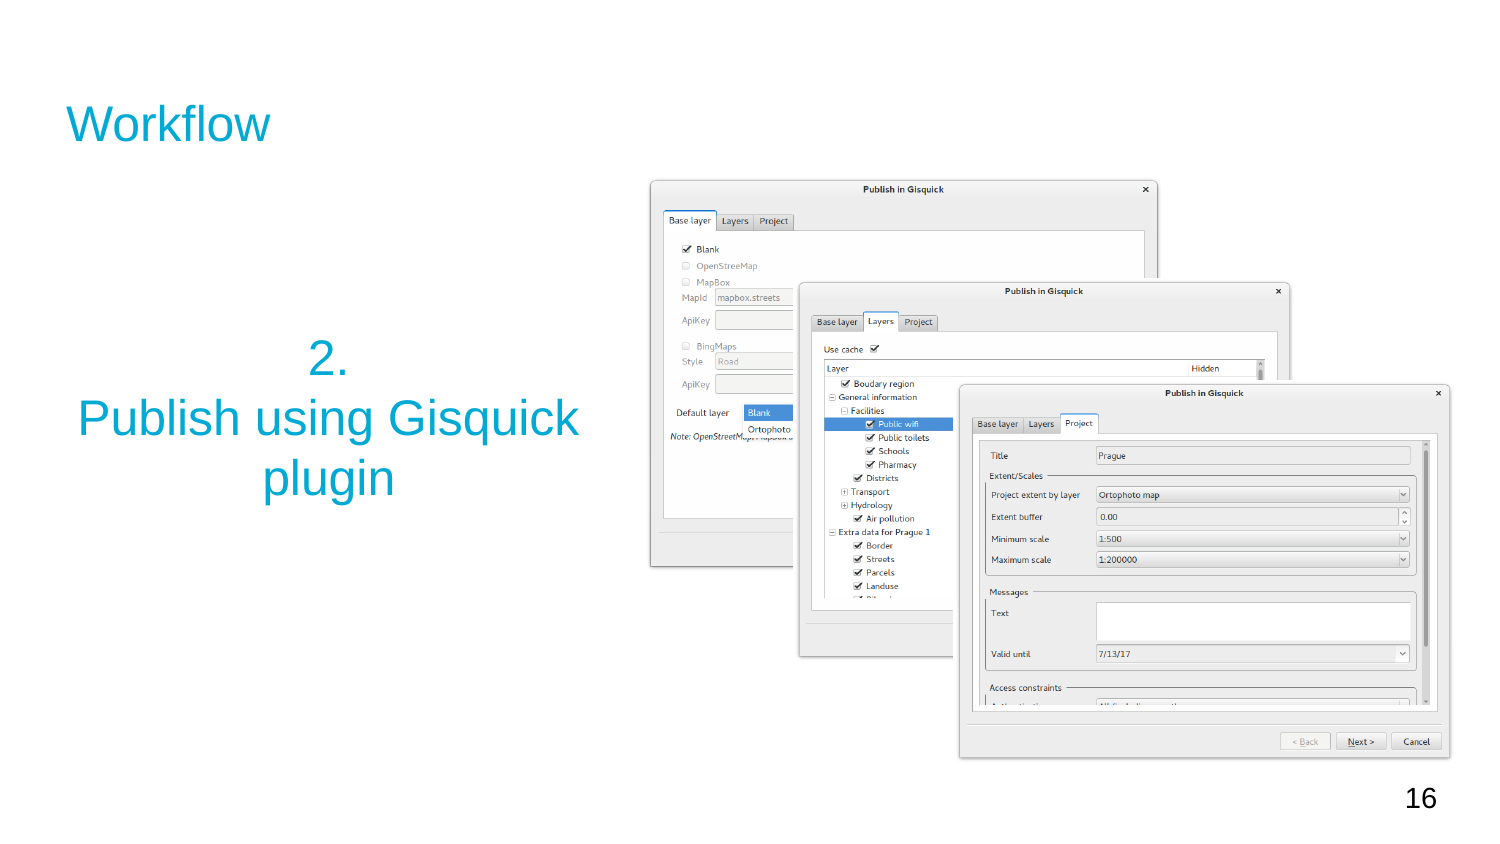

Workflow
# 2. Publish using Gisquick plugin